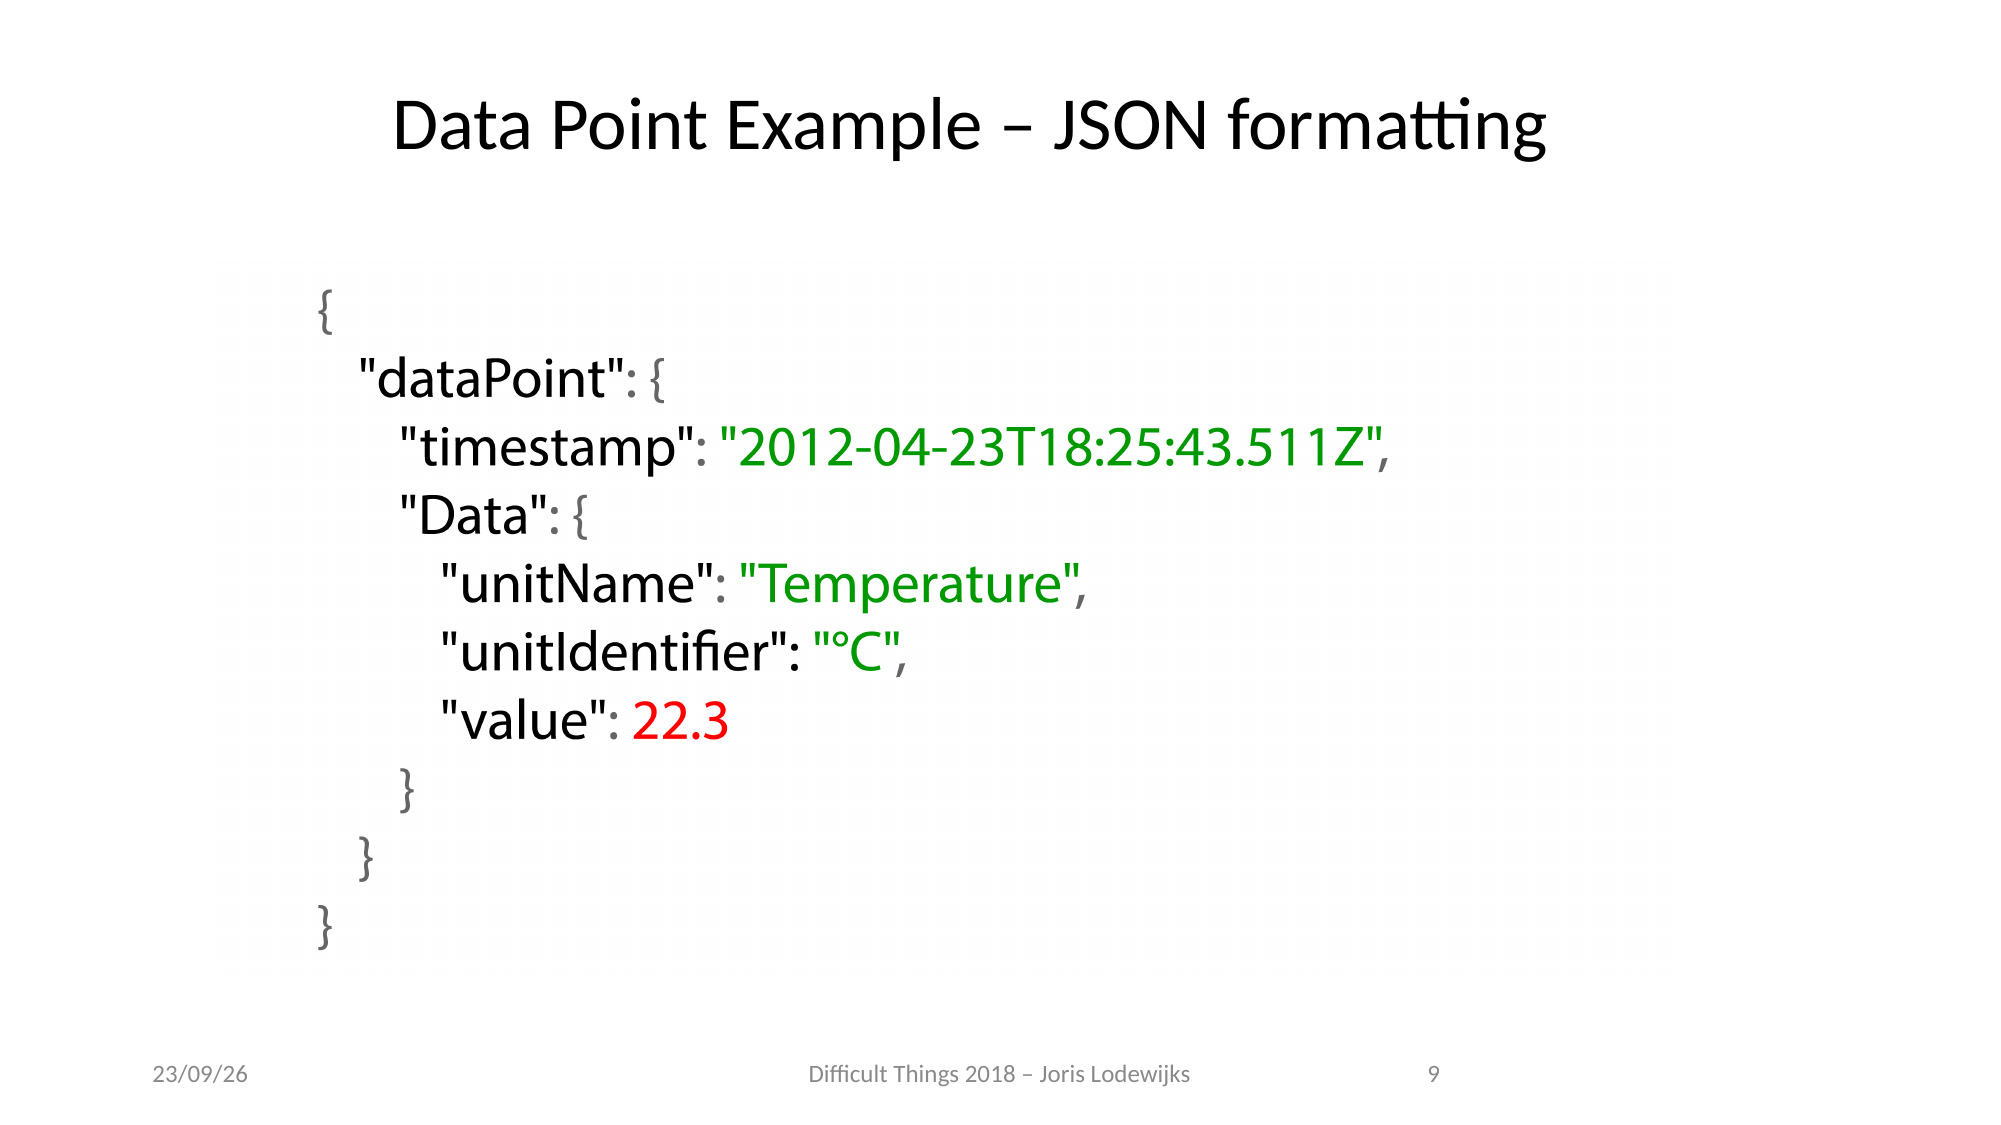

Data Point Example – JSON formatting
Difficult Things 2018 – Joris Lodewijks